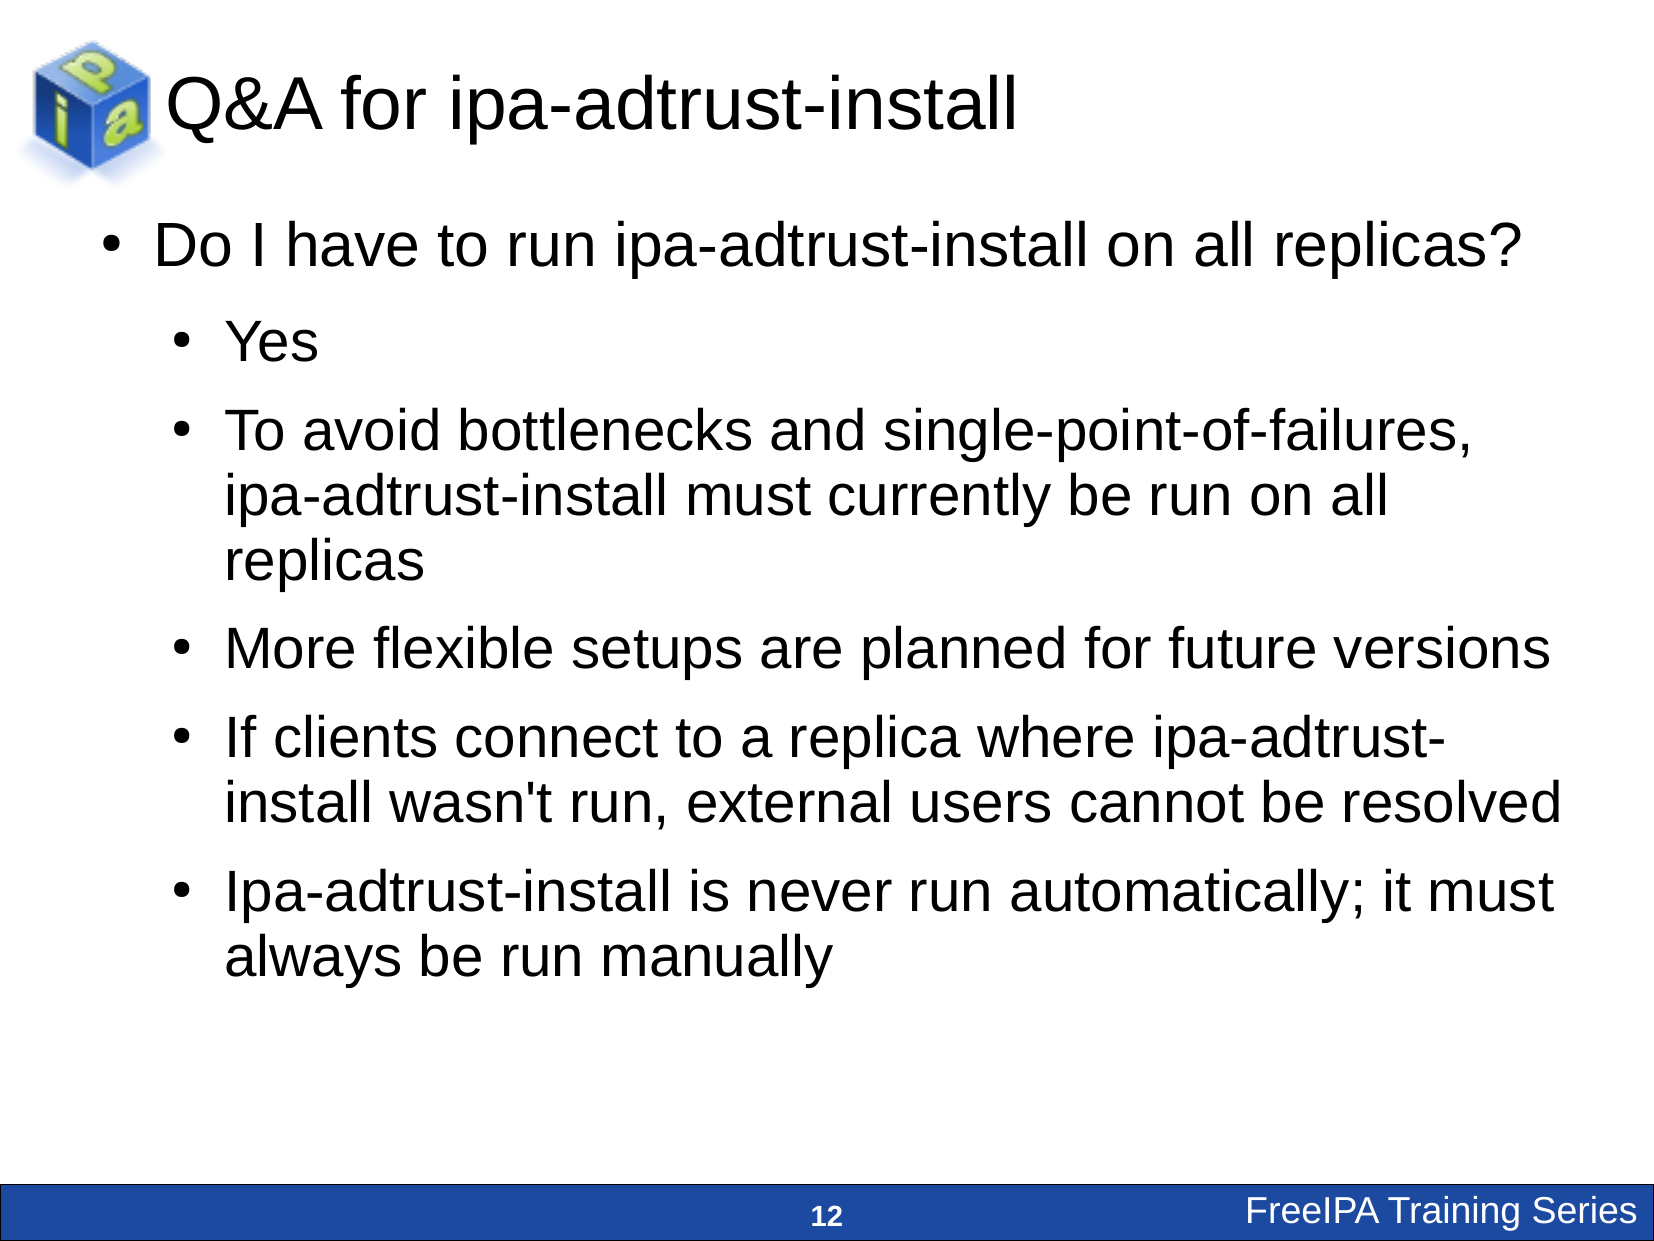

# Q&A for ipa-adtrust-install
Do I have to run ipa-adtrust-install on all replicas?
Yes
To avoid bottlenecks and single-point-of-failures, ipa-adtrust-install must currently be run on all replicas
More flexible setups are planned for future versions
If clients connect to a replica where ipa-adtrust-install wasn't run, external users cannot be resolved
Ipa-adtrust-install is never run automatically; it must always be run manually
12